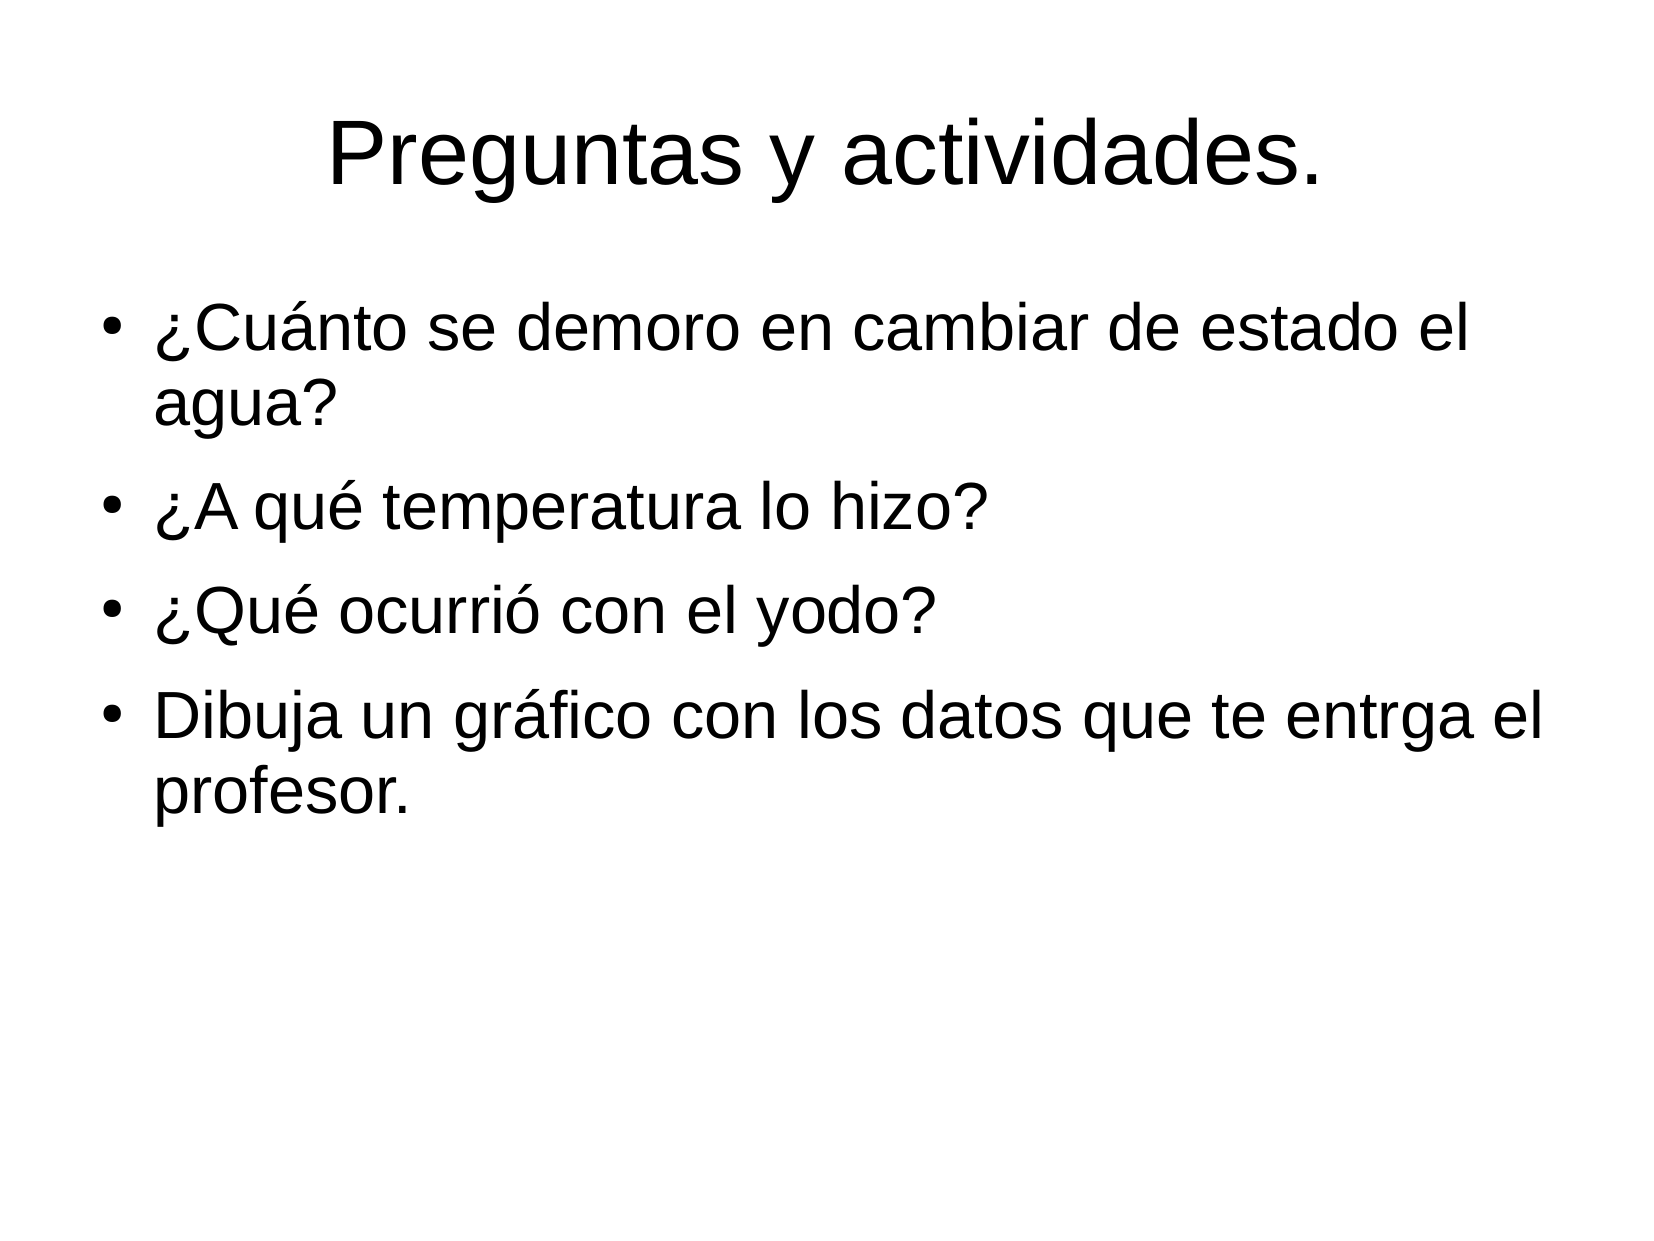

# Preguntas y actividades.
¿Cuánto se demoro en cambiar de estado el agua?
¿A qué temperatura lo hizo?
¿Qué ocurrió con el yodo?
Dibuja un gráfico con los datos que te entrga el profesor.